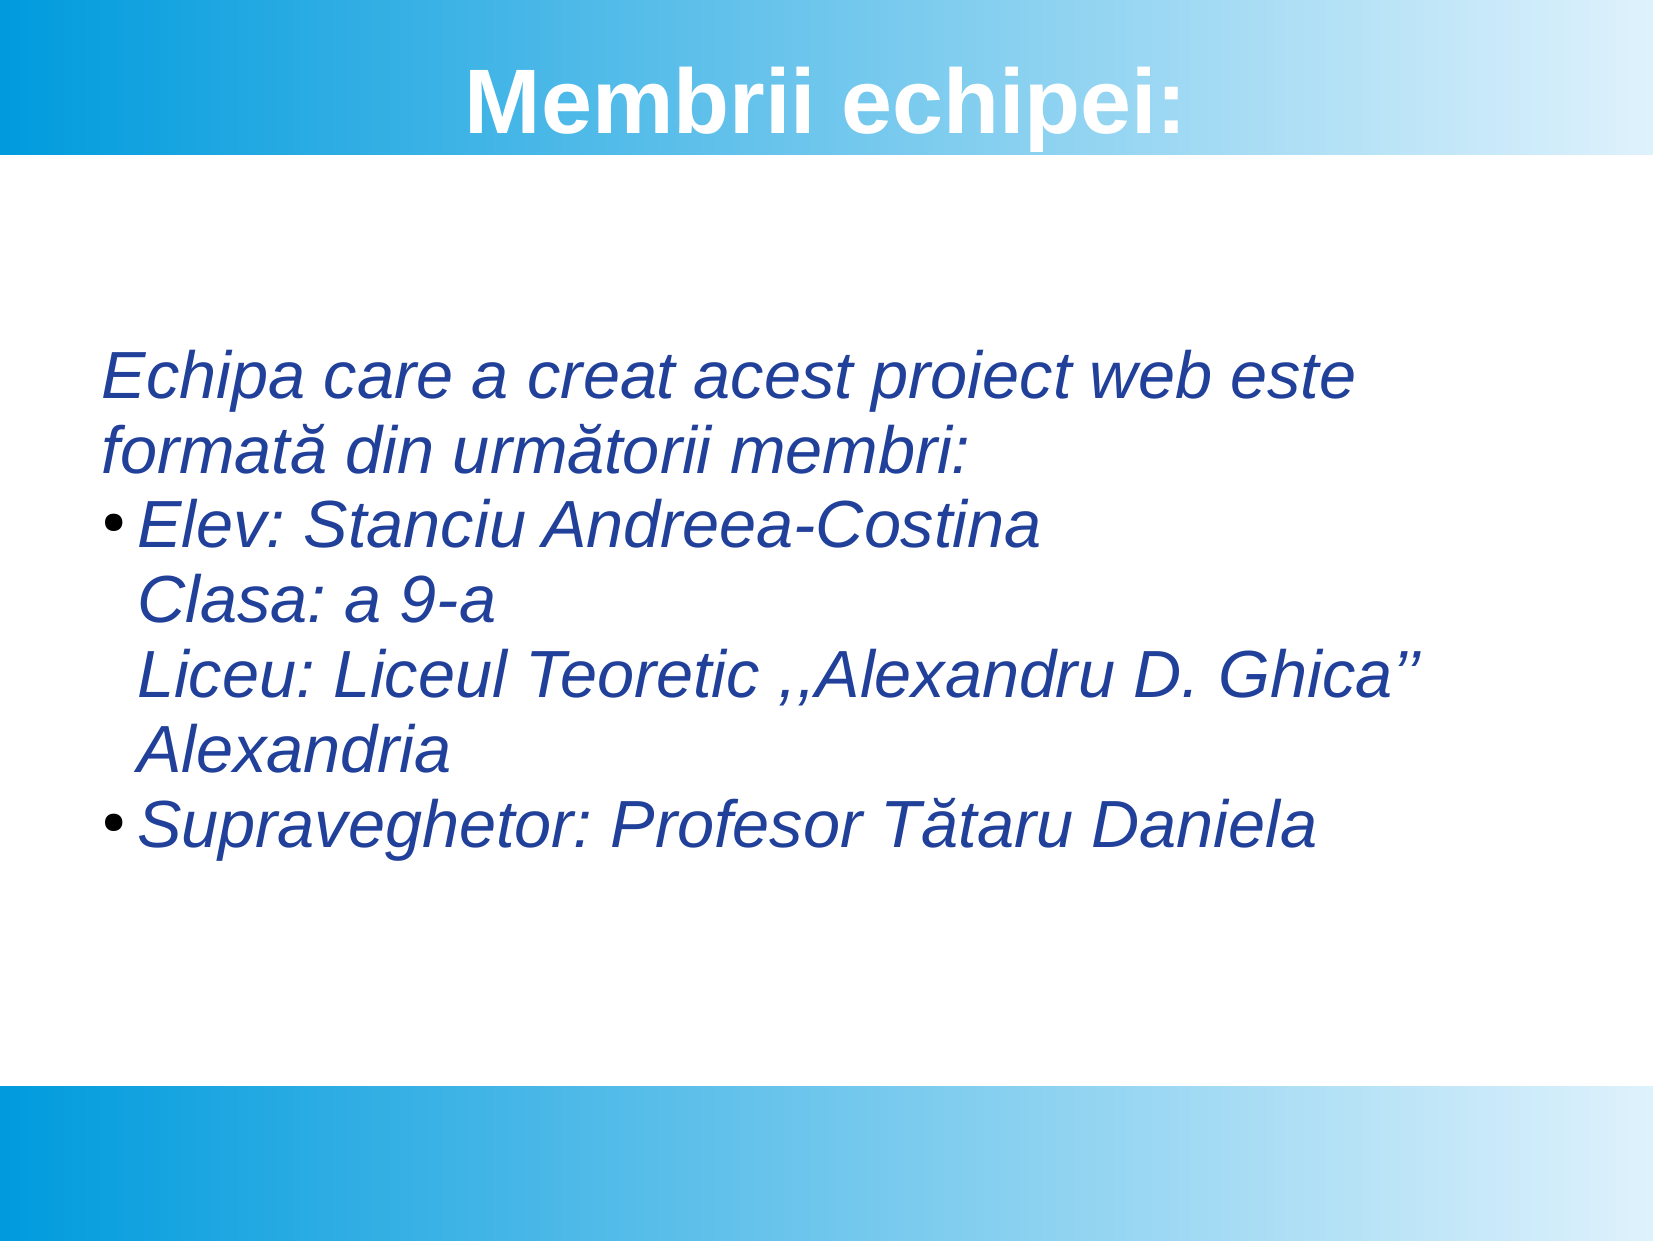

# Membrii echipei:
Echipa care a creat acest proiect web este formată din următorii membri:
Elev: Stanciu Andreea-Costina
Clasa: a 9-a
Liceu: Liceul Teoretic ,,Alexandru D. Ghica’’ Alexandria
Supraveghetor: Profesor Tătaru Daniela